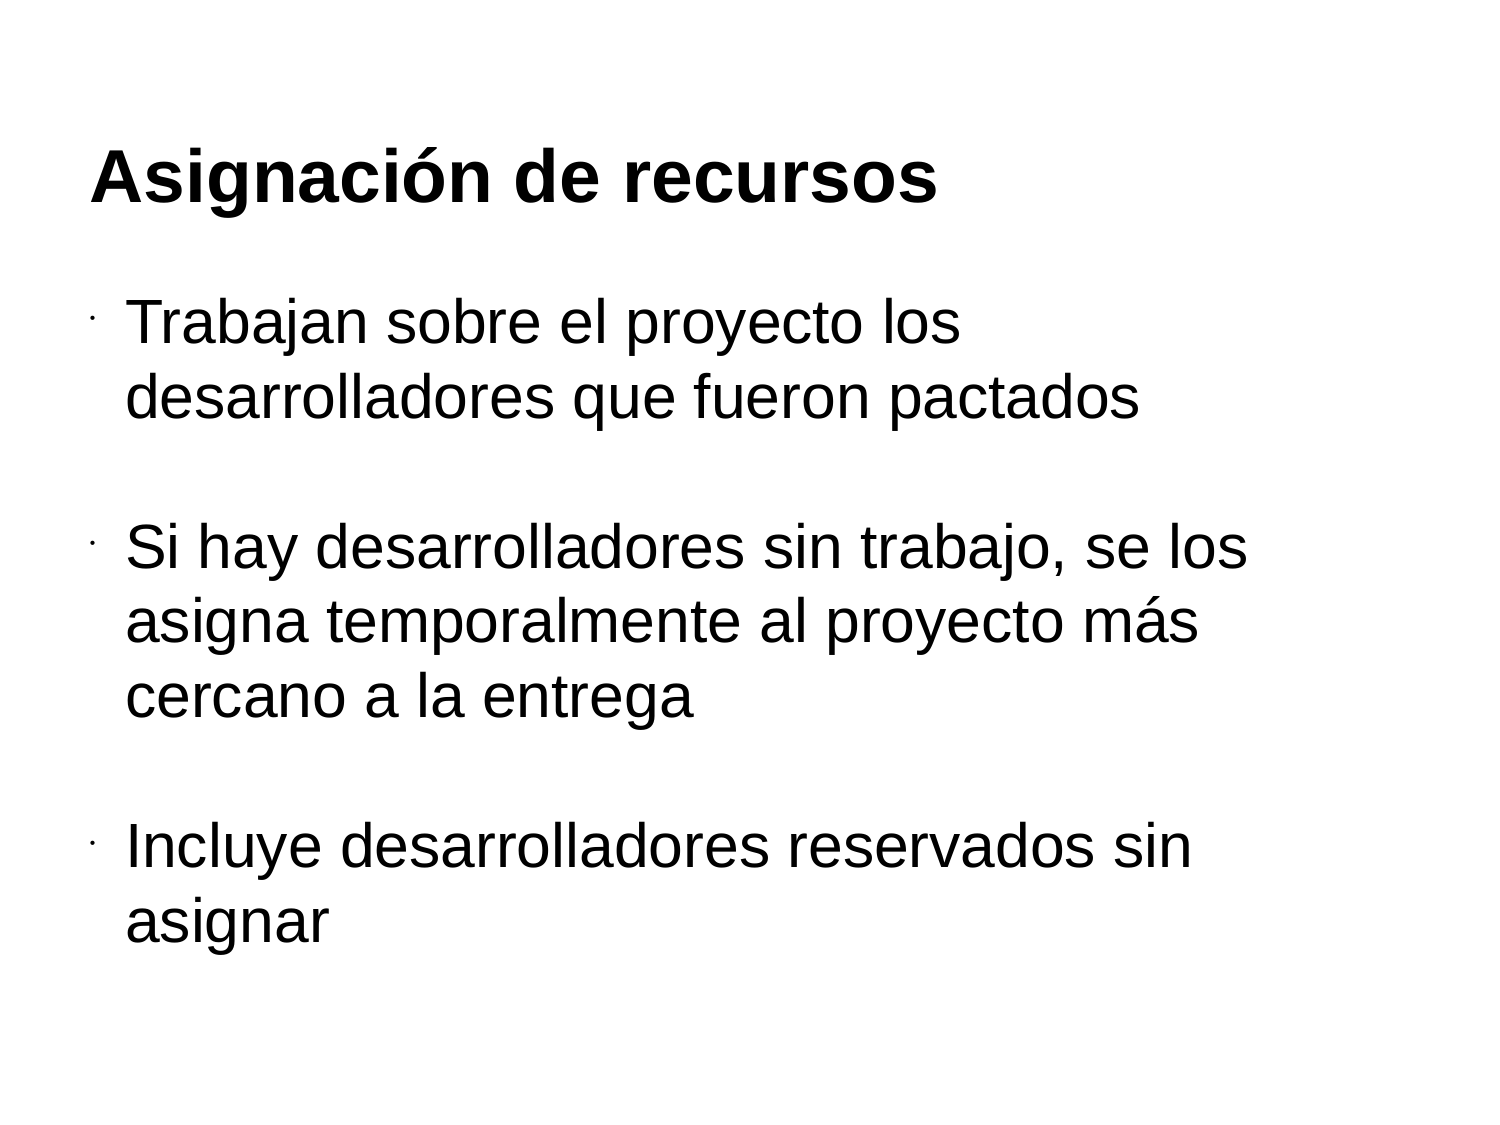

Asignación de recursos
Trabajan sobre el proyecto los desarrolladores que fueron pactados
Si hay desarrolladores sin trabajo, se los asigna temporalmente al proyecto más cercano a la entrega
Incluye desarrolladores reservados sin asignar